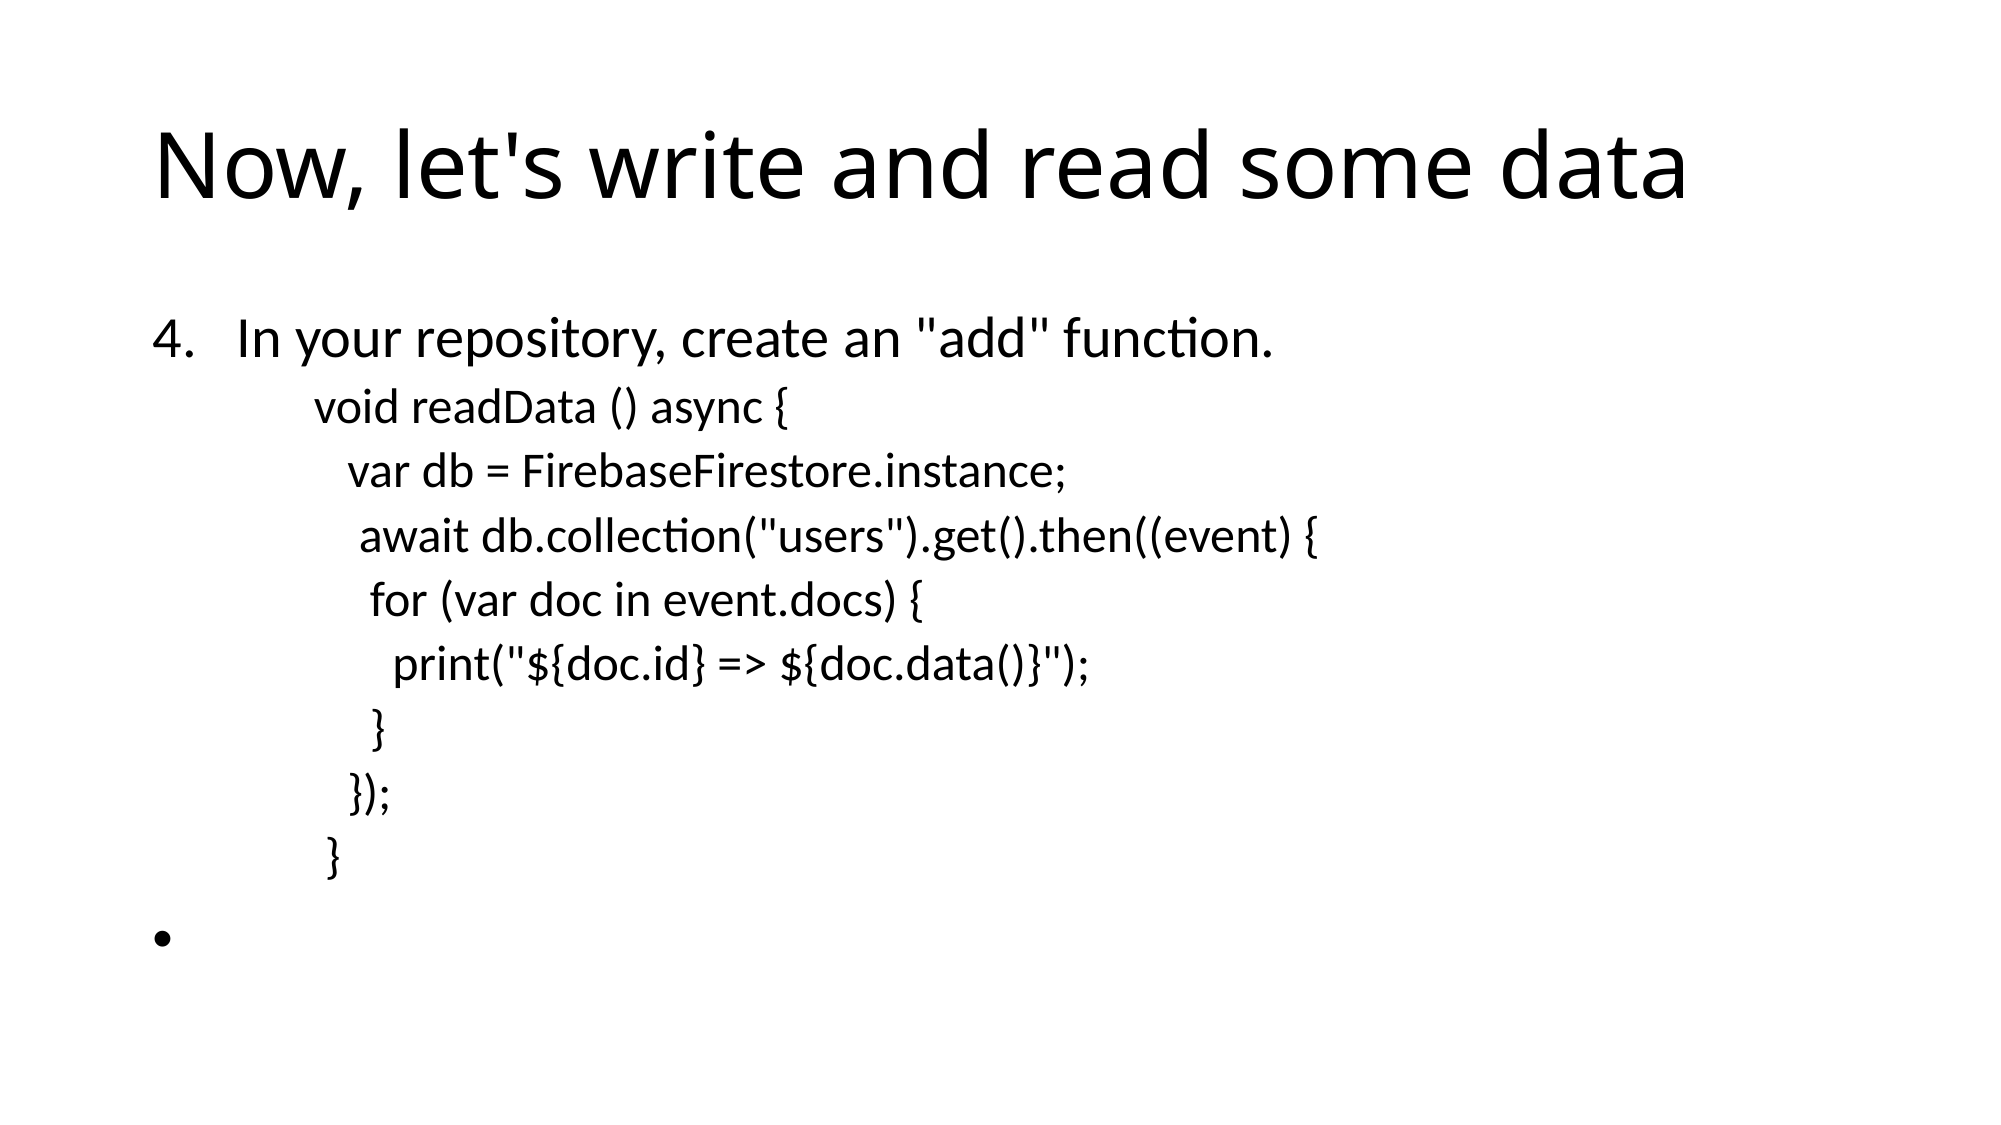

# Now, let's write and read some data
In your repository, create an "add" function.
 void readData () async {
 var db = FirebaseFirestore.instance;
 await db.collection("users").get().then((event) {
 for (var doc in event.docs) {
 print("${doc.id} => ${doc.data()}");
 }
 });
 }